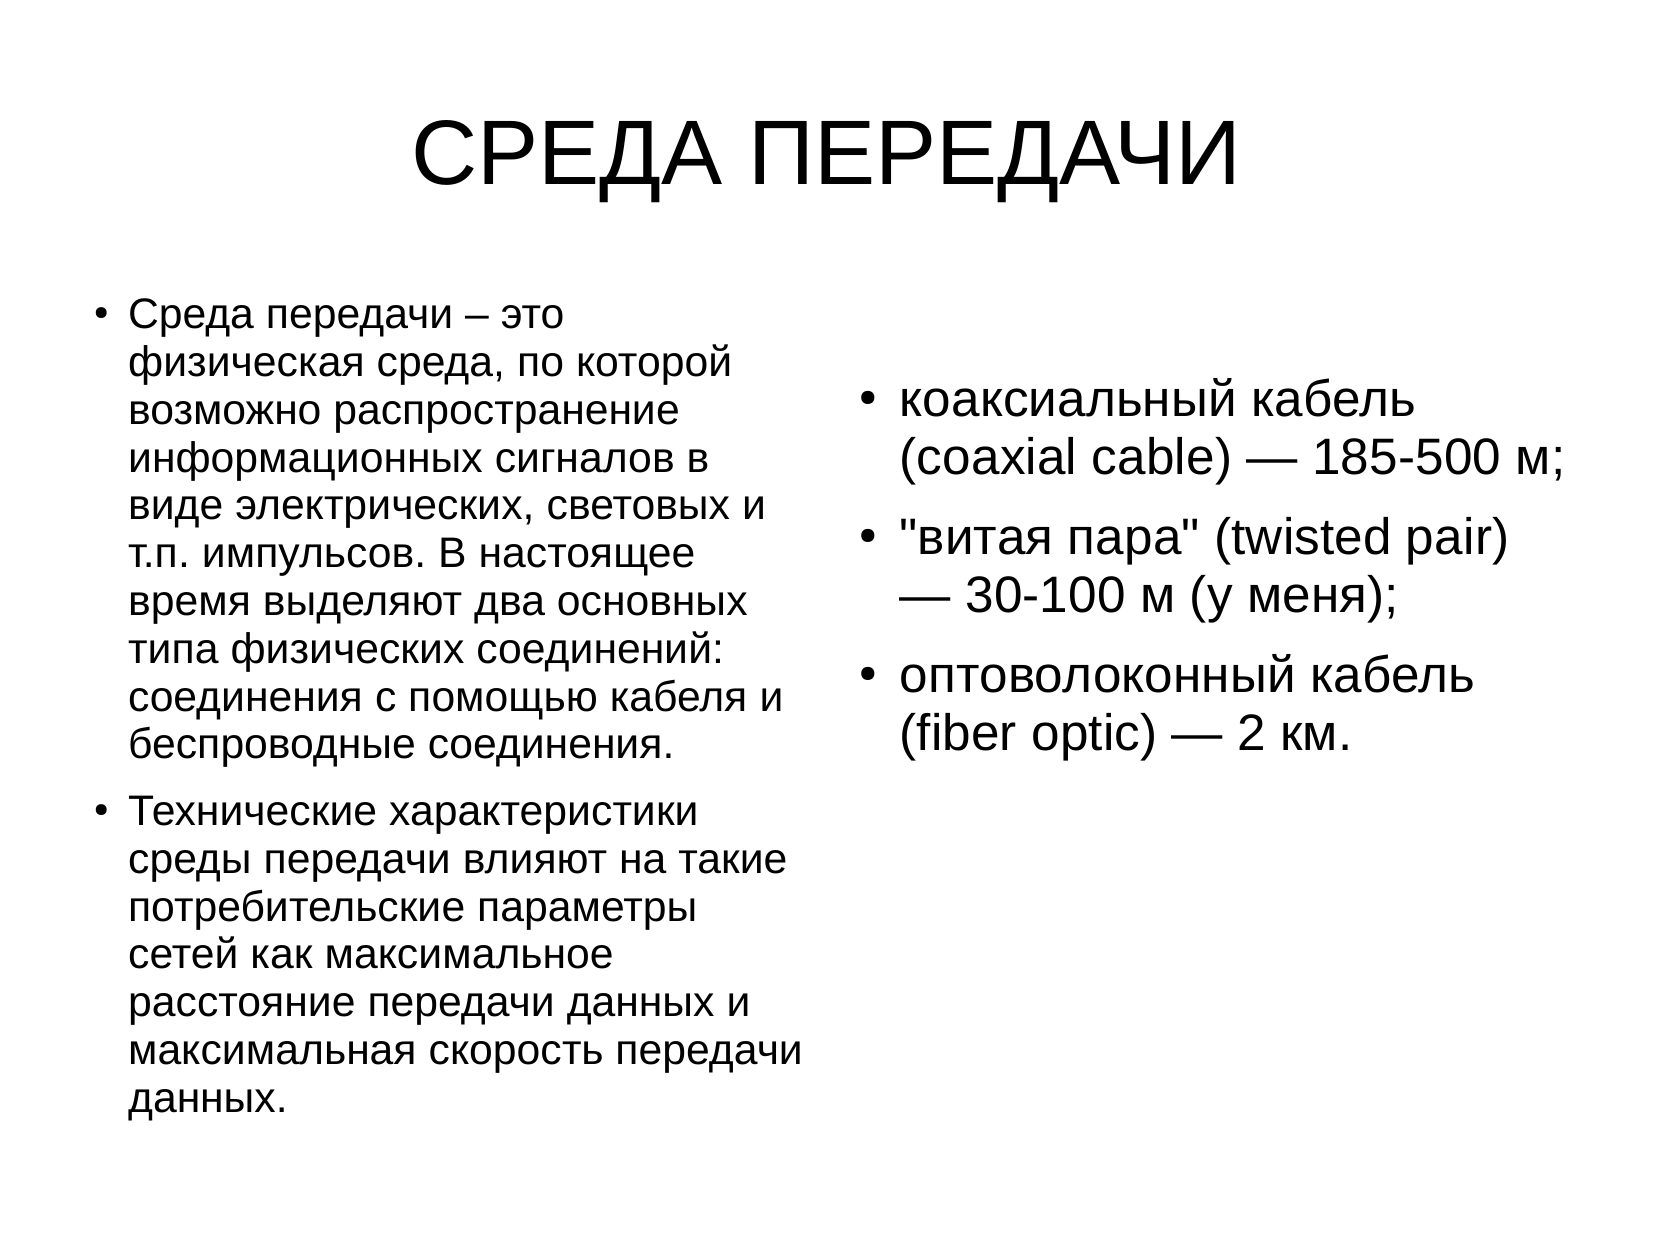

# СРЕДА ПЕРЕДАЧИ
Среда передачи – это физическая среда, по которой возможно распространение информационных сигналов в виде электрических, световых и т.п. импульсов. В настоящее время выделяют два основных типа физических соединений: соединения с помощью кабеля и беспроводные соединения.
Технические характеристики среды передачи влияют на такие потребительские параметры сетей как максимальное расстояние передачи данных и максимальная скорость передачи данных.
коаксиальный кабель (coaxial cable) — 185-500 м;
"витая пара" (twisted pair) — 30-100 м (у меня);
оптоволоконный кабель (fiber optic) — 2 км.